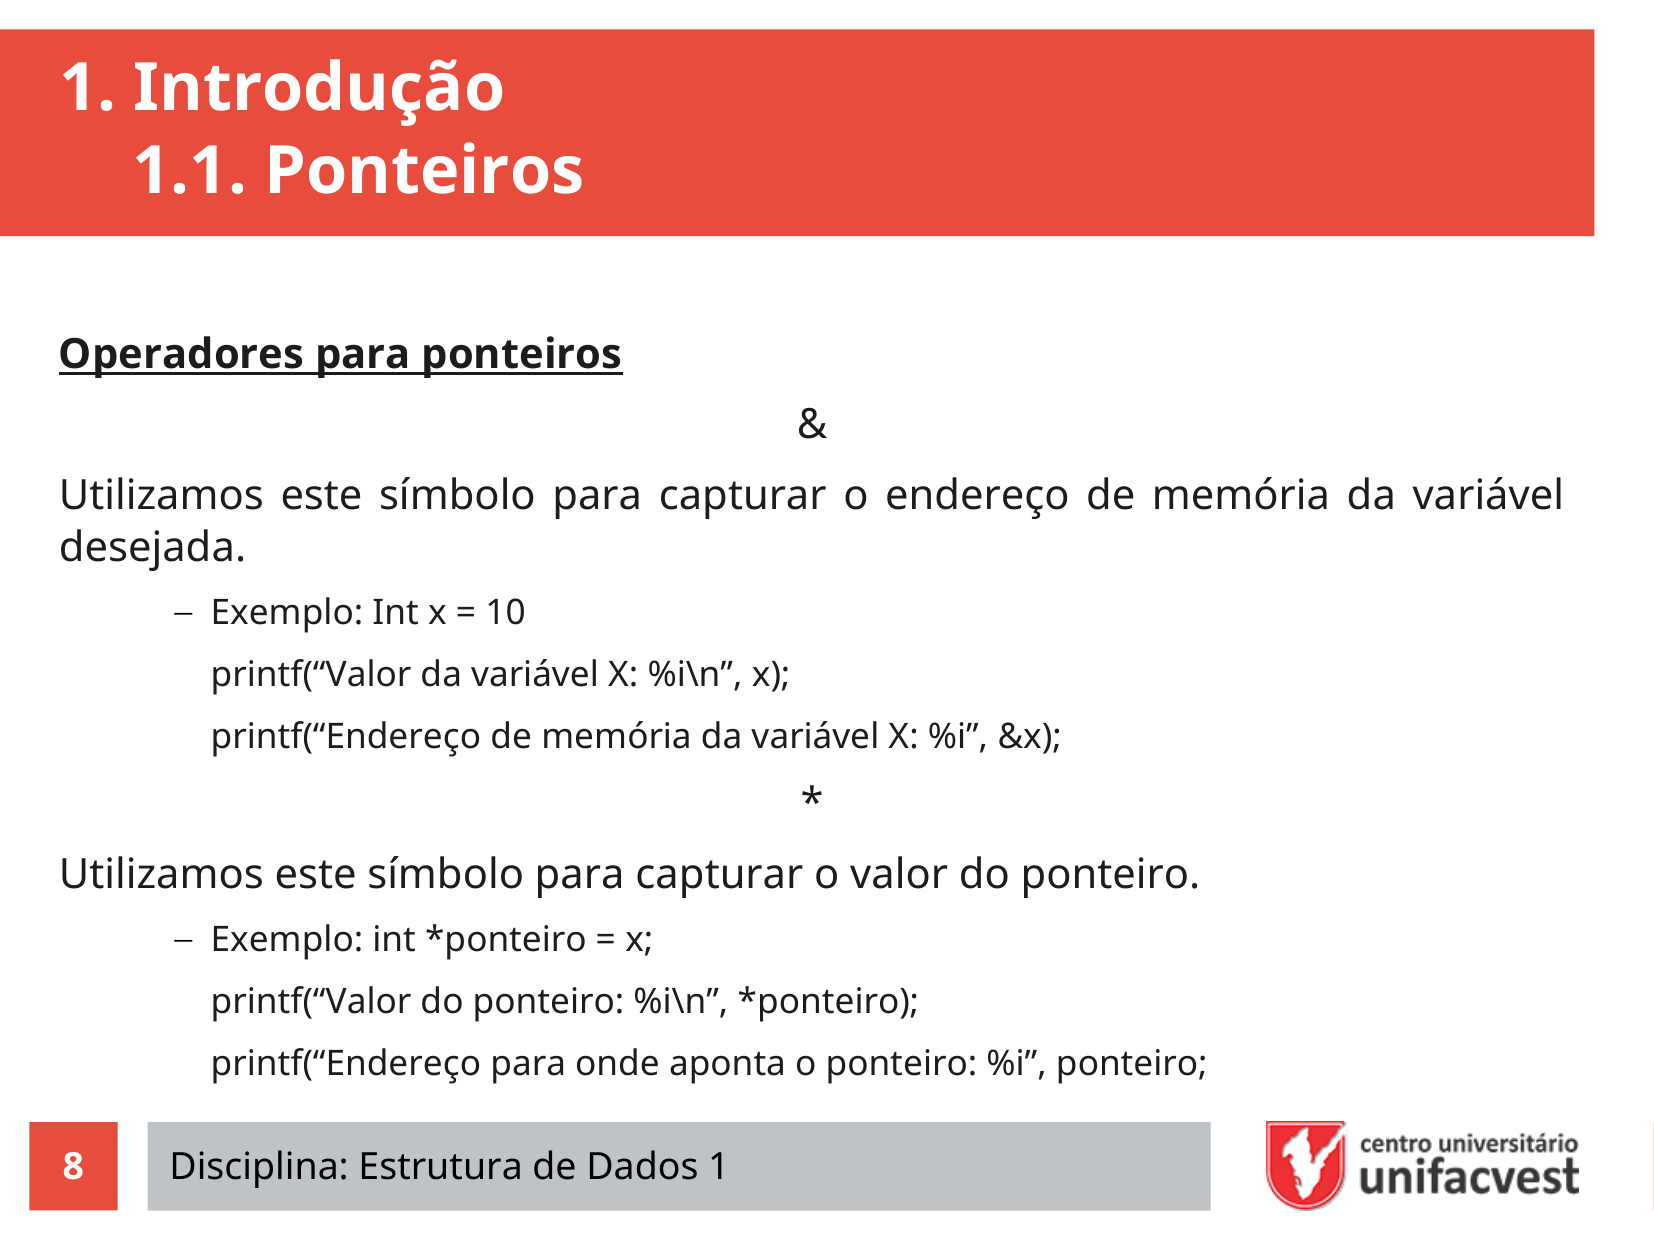

# 1. Introdução 1.1. Ponteiros
Operadores para ponteiros
&
Utilizamos este símbolo para capturar o endereço de memória da variável desejada.
Exemplo: Int x = 10
printf(“Valor da variável X: %i\n”, x);
printf(“Endereço de memória da variável X: %i”, &x);
*
Utilizamos este símbolo para capturar o valor do ponteiro.
Exemplo: int *ponteiro = x;
printf(“Valor do ponteiro: %i\n”, *ponteiro);
printf(“Endereço para onde aponta o ponteiro: %i”, ponteiro;
8
Disciplina: Estrutura de Dados 1